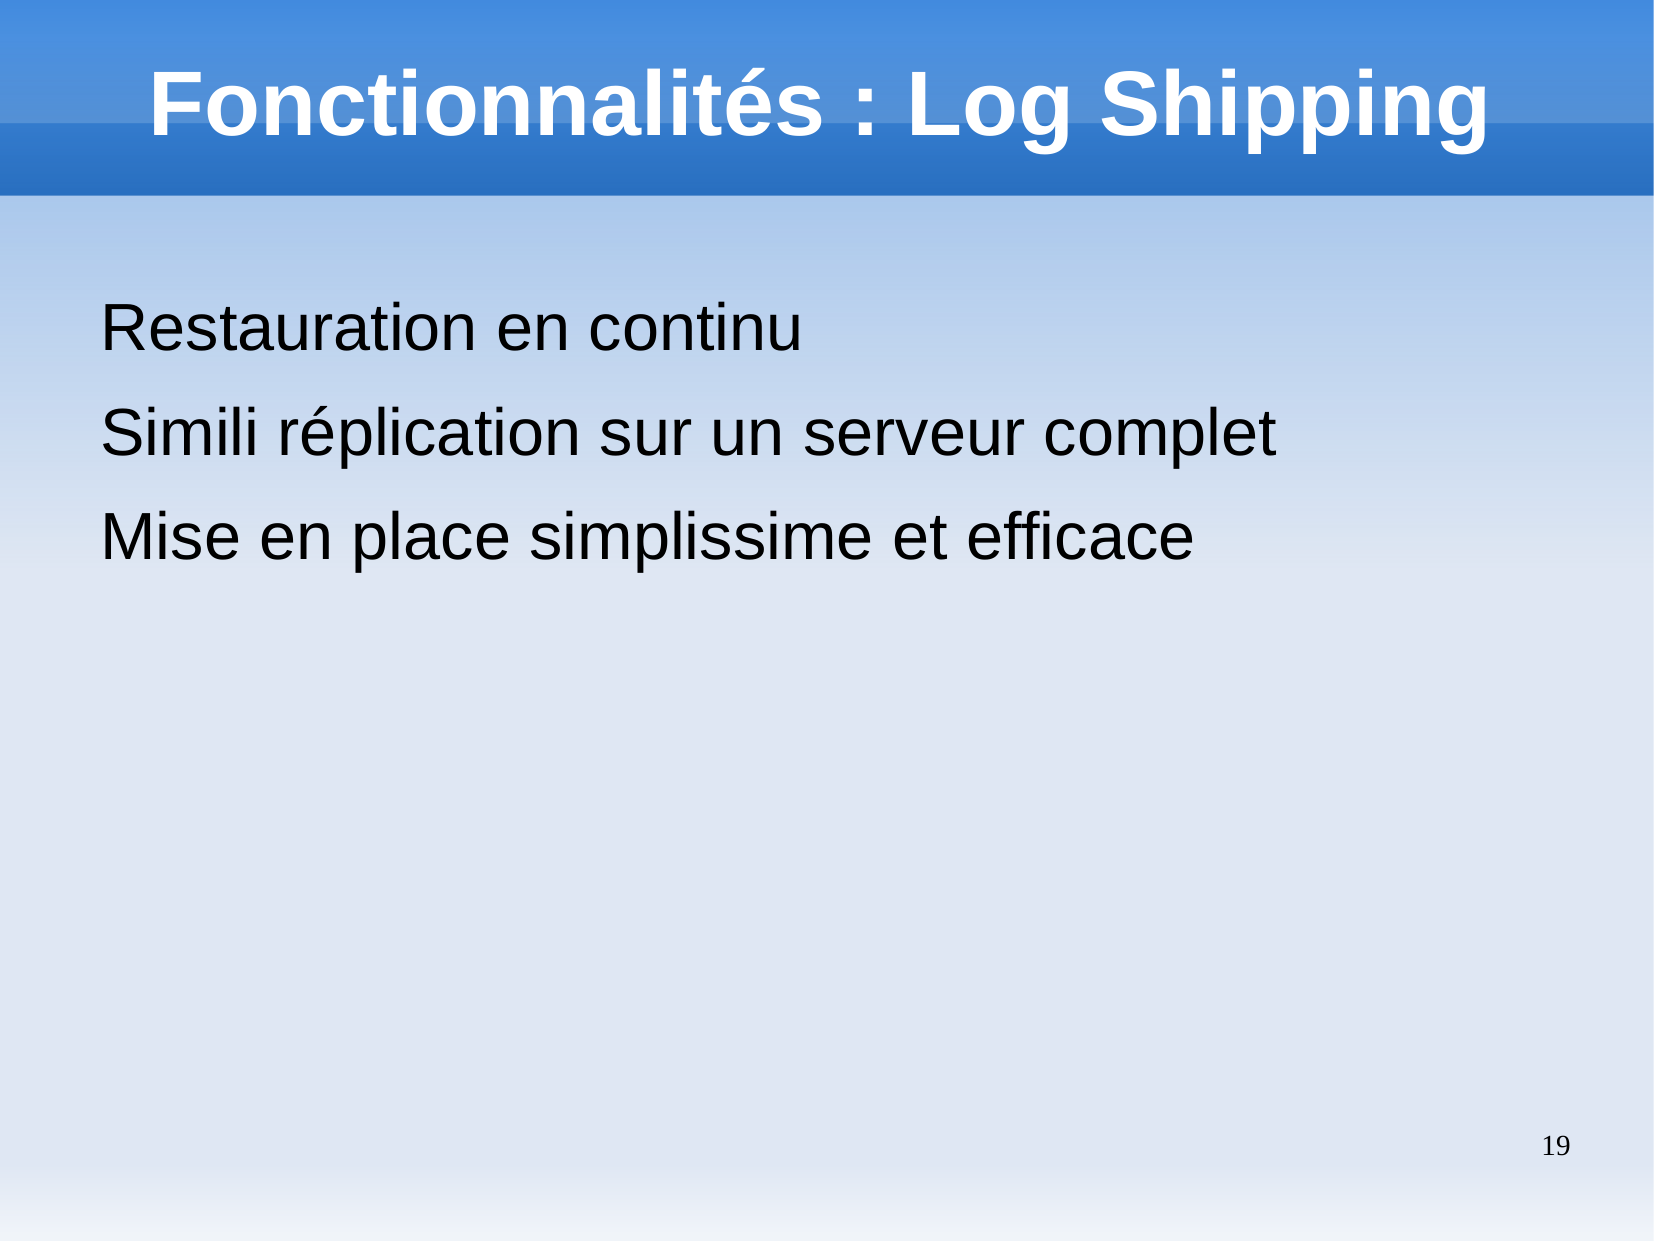

# Fonctionnalités : Log Shipping
Restauration en continu
Simili réplication sur un serveur complet
Mise en place simplissime et efficace
19